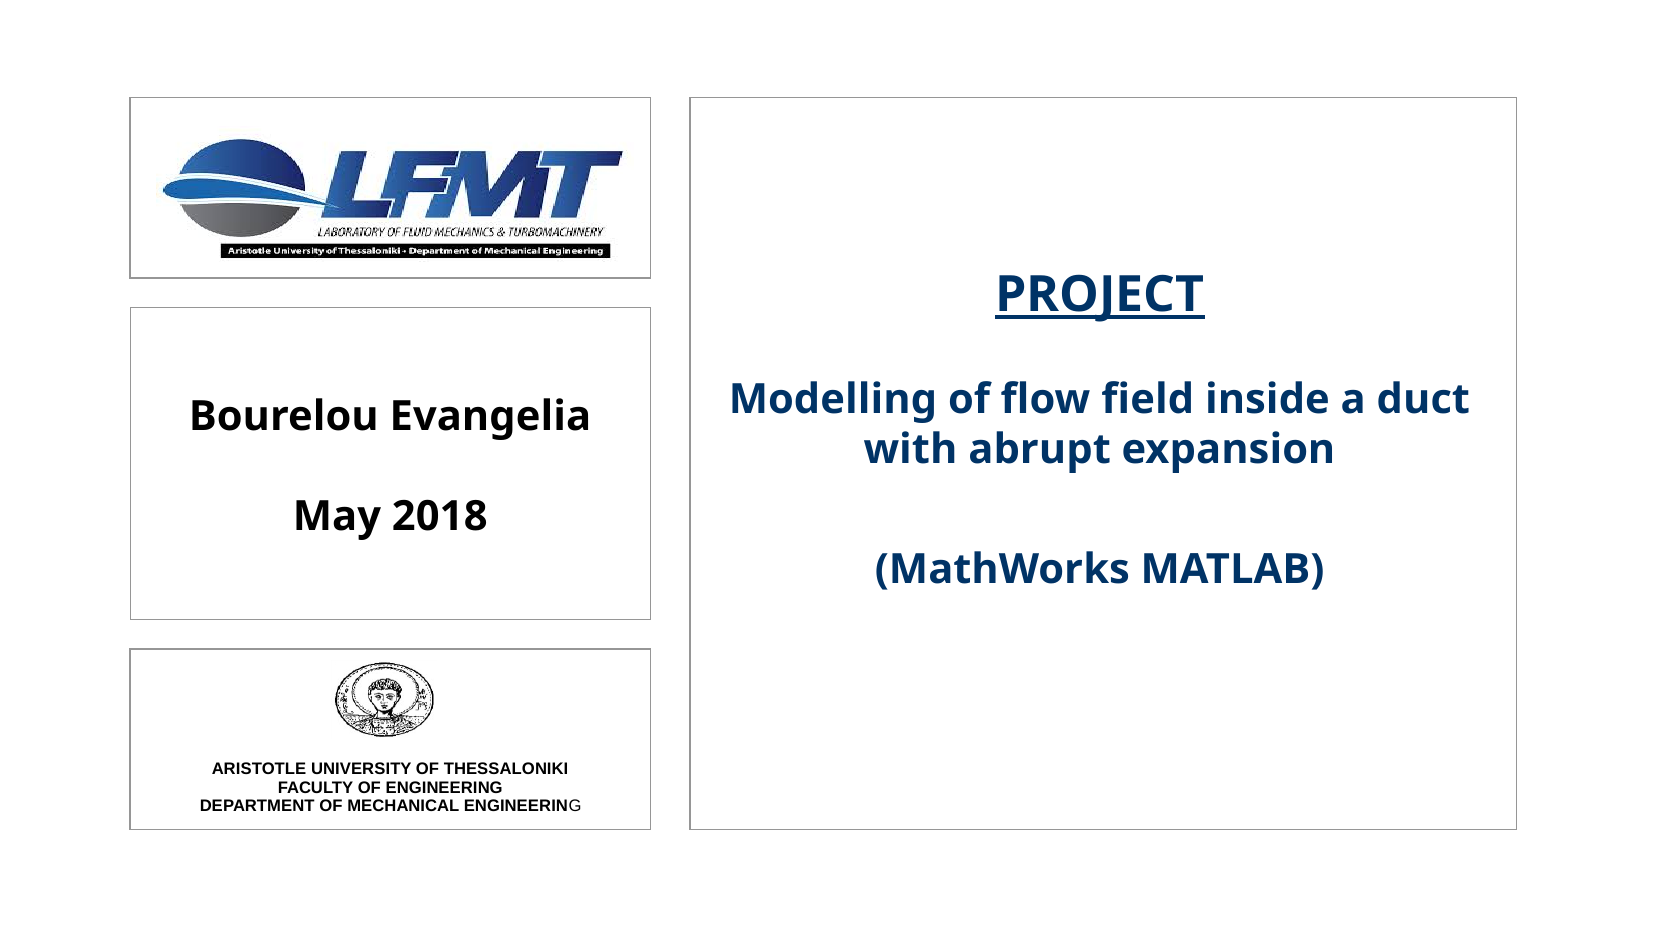

PROJECT
Modelling of flow field inside a duct with abrupt expansion
(MathWorks MATLAB)
# Bourelou Evangelia May 2018
ARISTOTLE UNIVERSITY OF THESSALONIKI
FACULTY OF ENGINEERING
DEPARTMENT OF MECHANICAL ENGINEERING